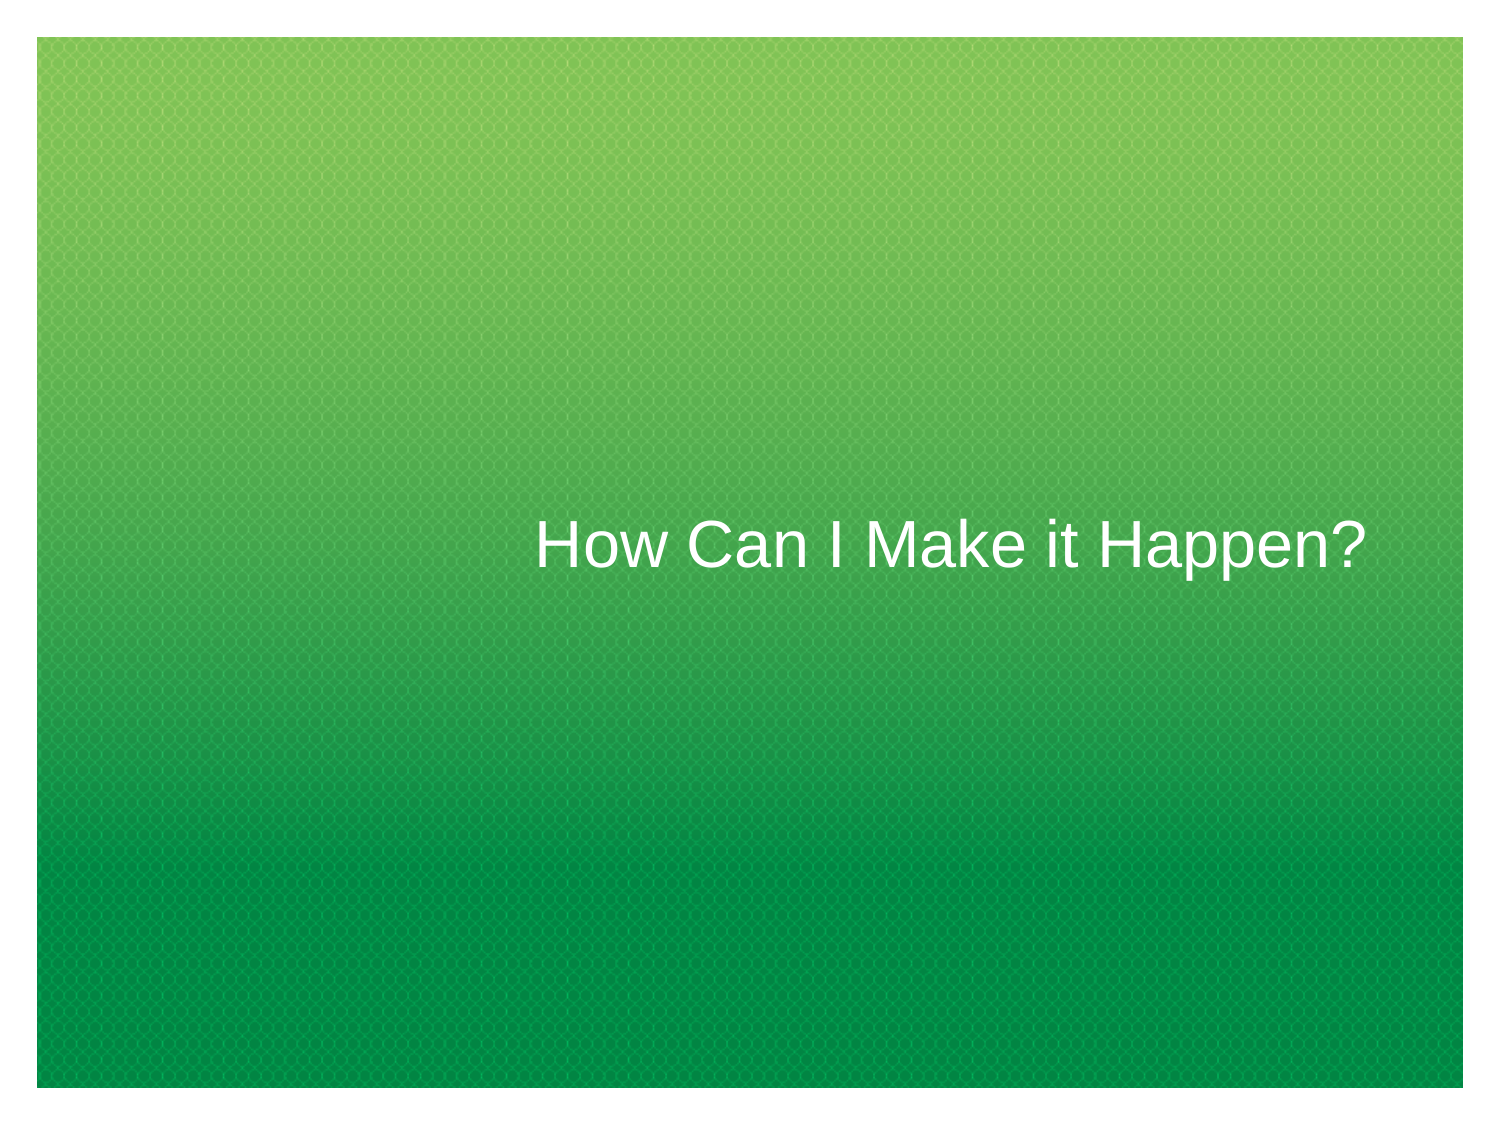

# How Can I Make it Happen?